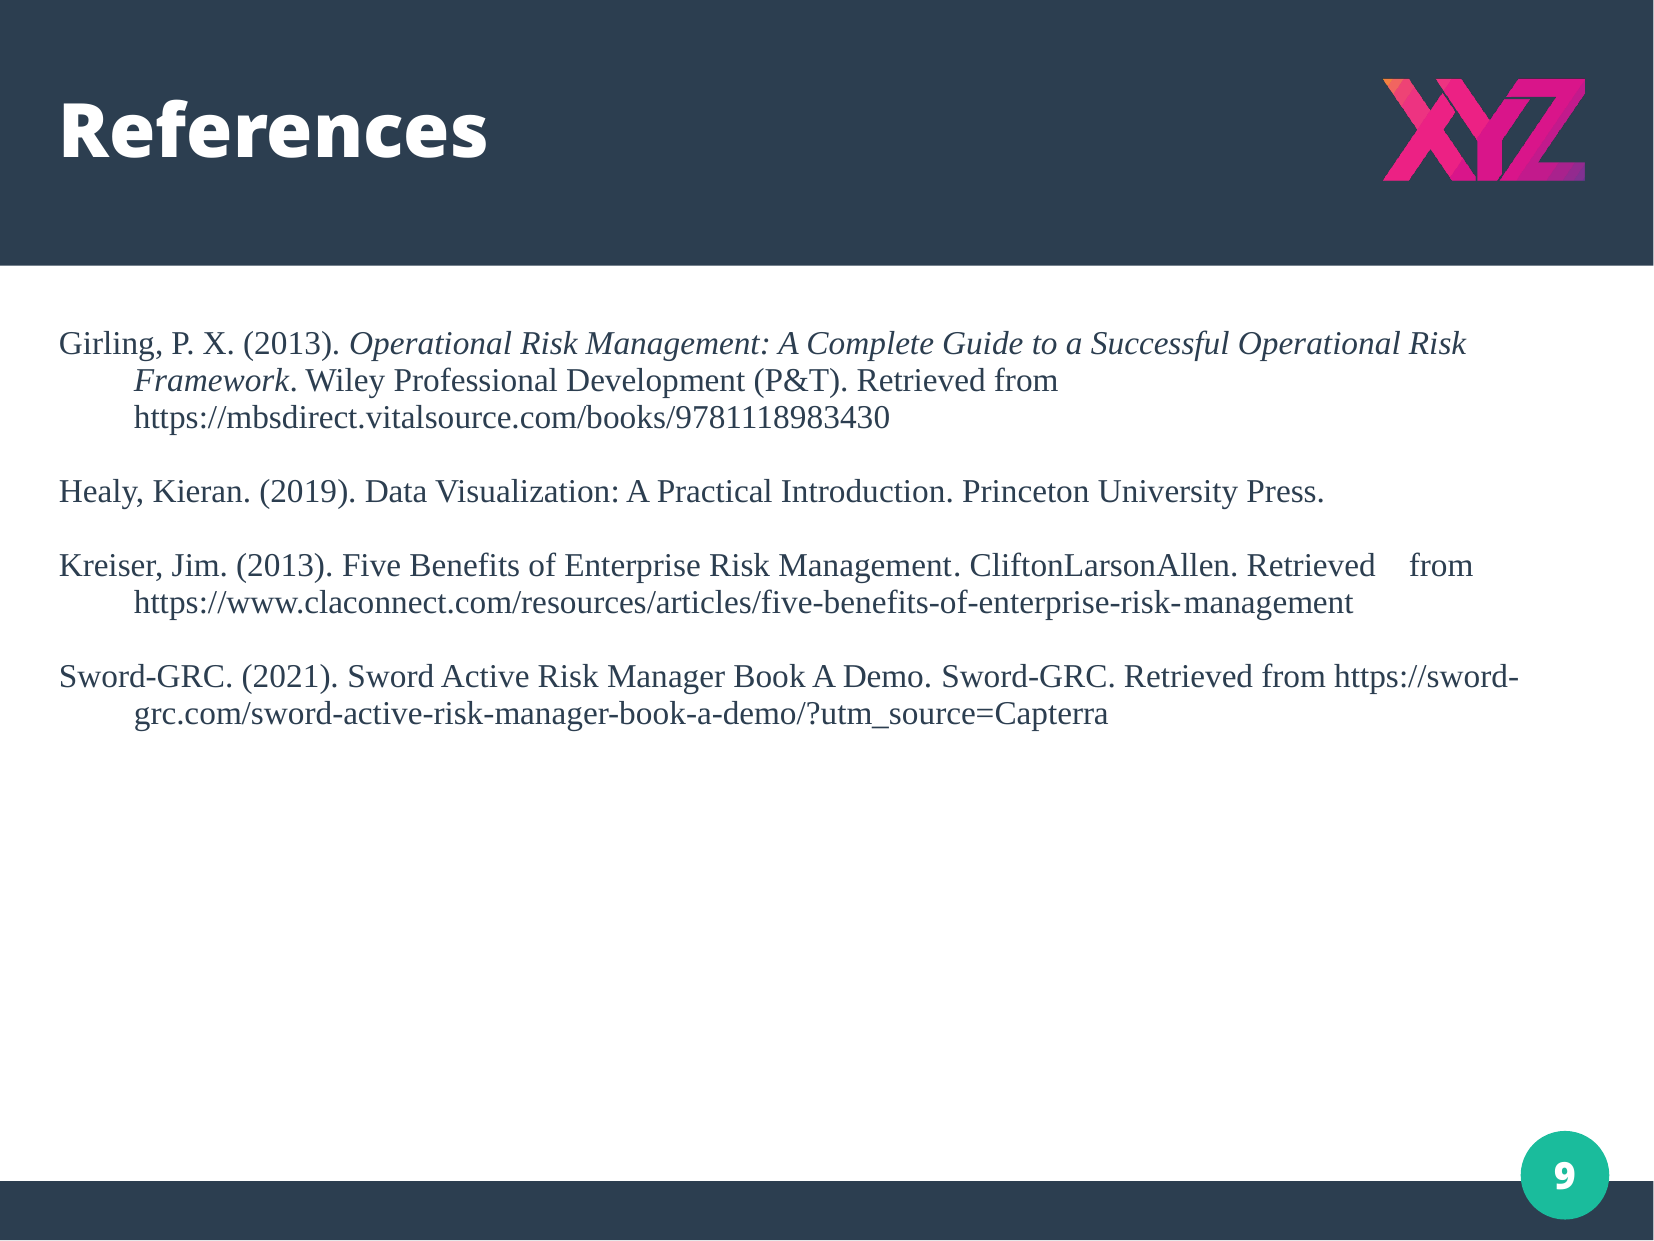

# References
Girling, P. X. (2013). Operational Risk Management: A Complete Guide to a Successful Operational Risk 			Framework. Wiley Professional Development (P&T). Retrieved from
	https://mbsdirect.vitalsource.com/books/9781118983430
Healy, Kieran. (2019). Data Visualization: A Practical Introduction. Princeton University Press.
Kreiser, Jim. (2013). Five Benefits of Enterprise Risk Management. CliftonLarsonAllen. Retrieved 	from 			https://www.claconnect.com/resources/articles/five-benefits-of-enterprise-risk-	management
Sword-GRC. (2021). Sword Active Risk Manager Book A Demo. Sword-GRC. Retrieved from https://sword-		grc.com/sword-active-risk-manager-book-a-demo/?utm_source=Capterra
9